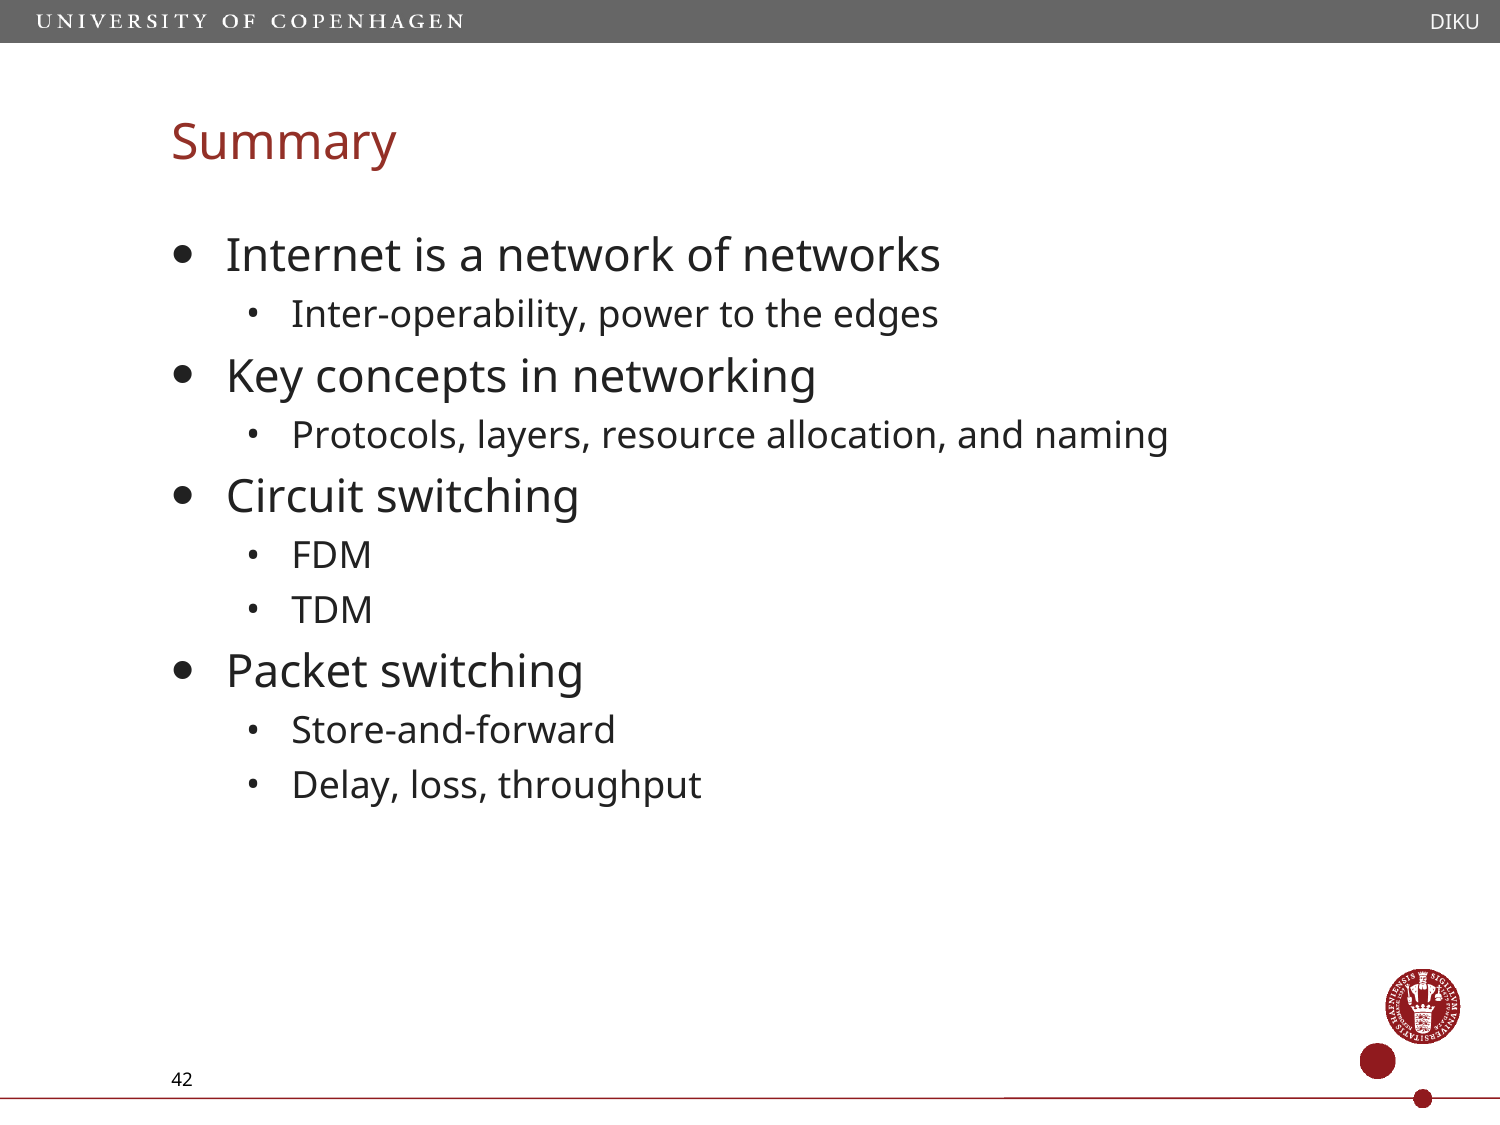

DIKU
Summary
Internet is a network of networks
Inter-operability, power to the edges
Key concepts in networking
Protocols, layers, resource allocation, and naming
Circuit switching
FDM
TDM
Packet switching
Store-and-forward
Delay, loss, throughput